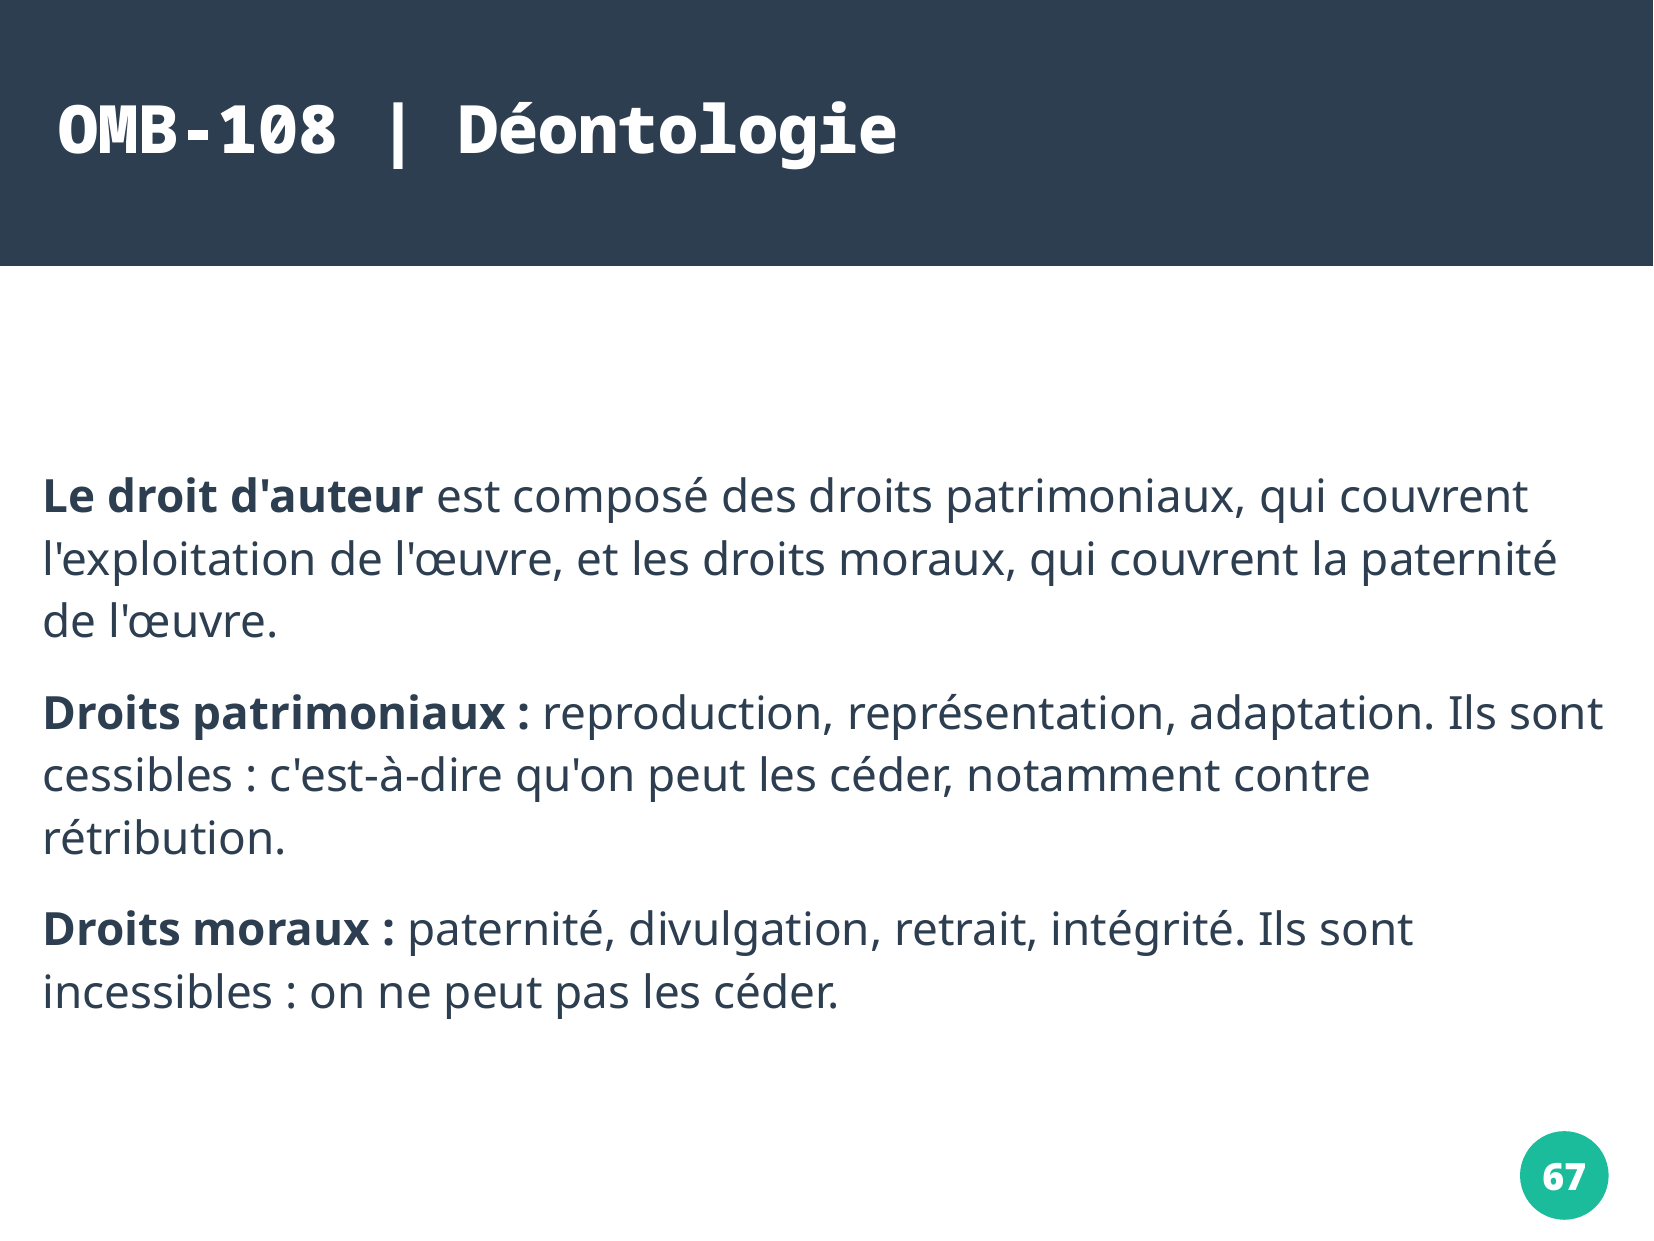

# OMB-108 | Déontologie
Le droit d'auteur est composé des droits patrimoniaux, qui couvrent l'exploitation de l'œuvre, et les droits moraux, qui couvrent la paternité de l'œuvre.
Droits patrimoniaux : reproduction, représentation, adaptation. Ils sont cessibles : c'est-à-dire qu'on peut les céder, notamment contre rétribution.
Droits moraux : paternité, divulgation, retrait, intégrité. Ils sont incessibles : on ne peut pas les céder.
67